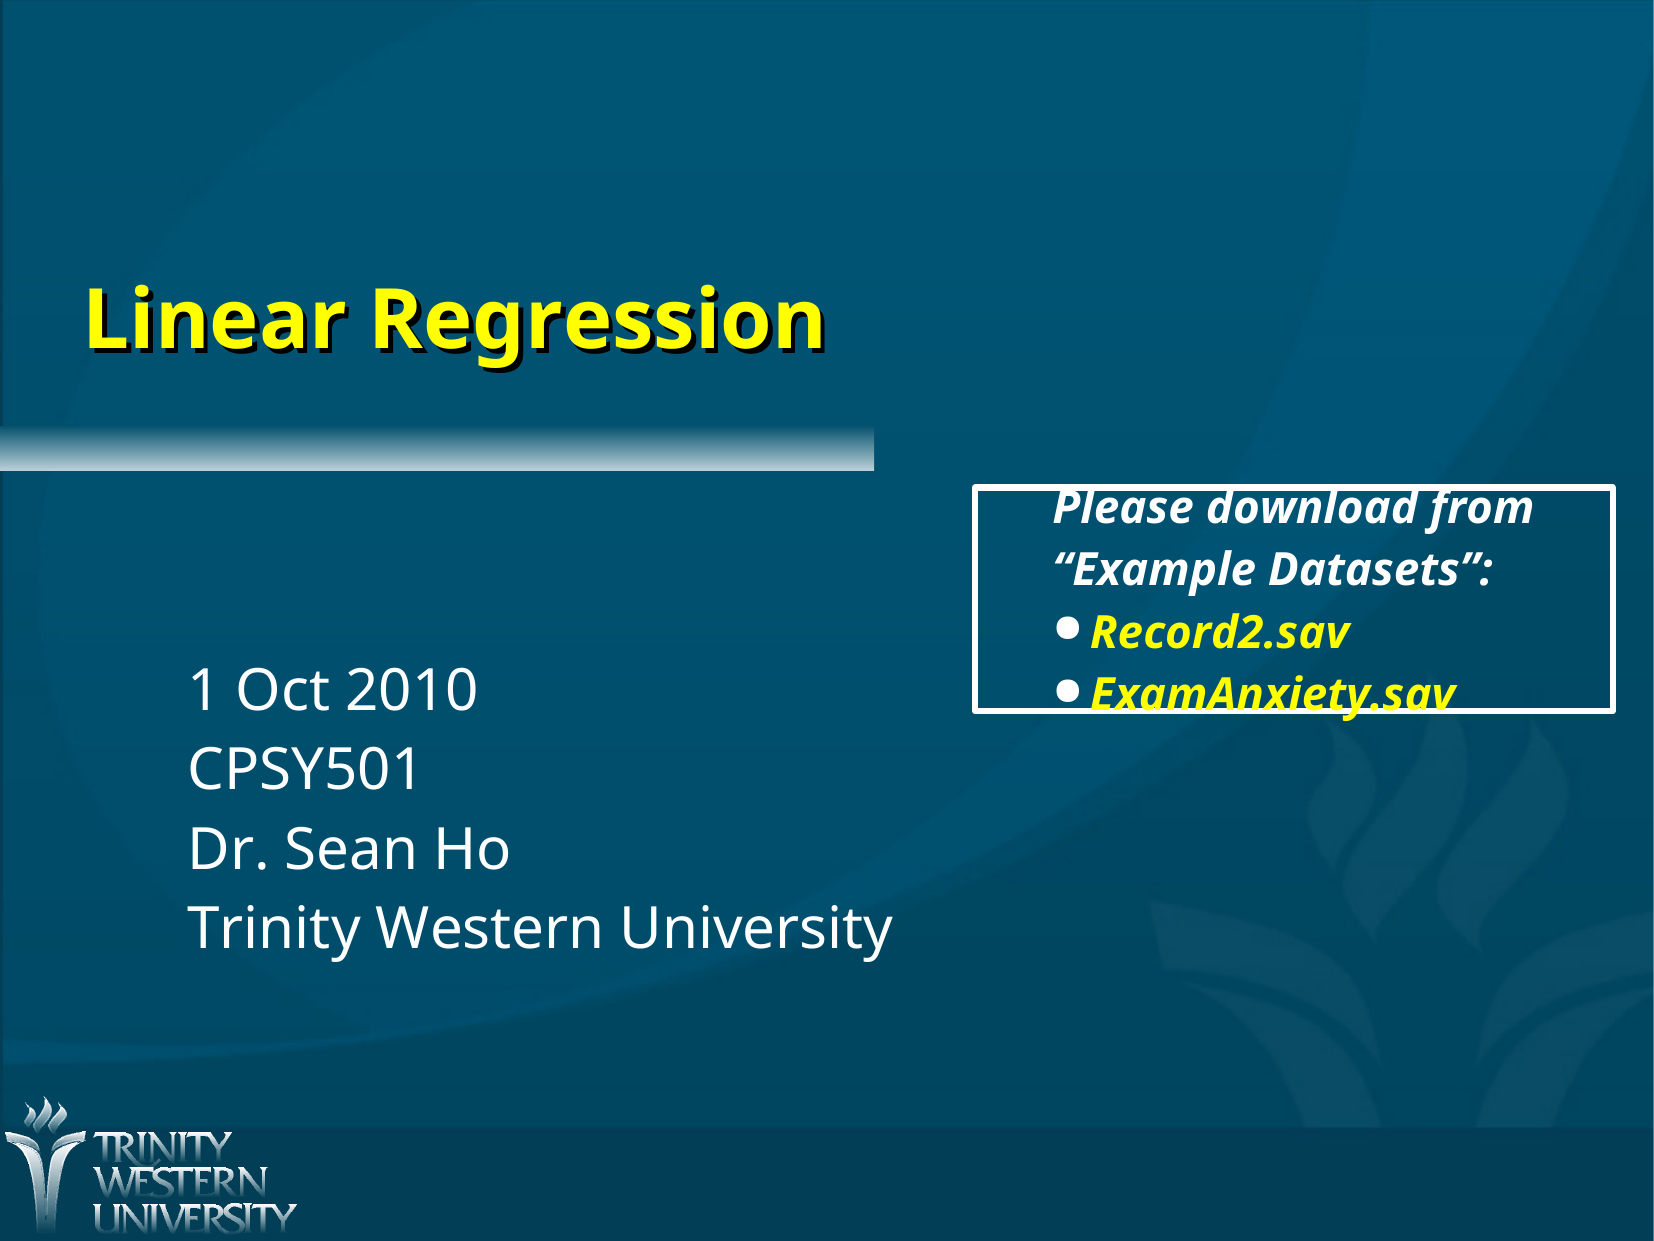

# Linear Regression
Please download from
“Example Datasets”:
Record2.sav
ExamAnxiety.sav
1 Oct 2010
CPSY501
Dr. Sean Ho
Trinity Western University